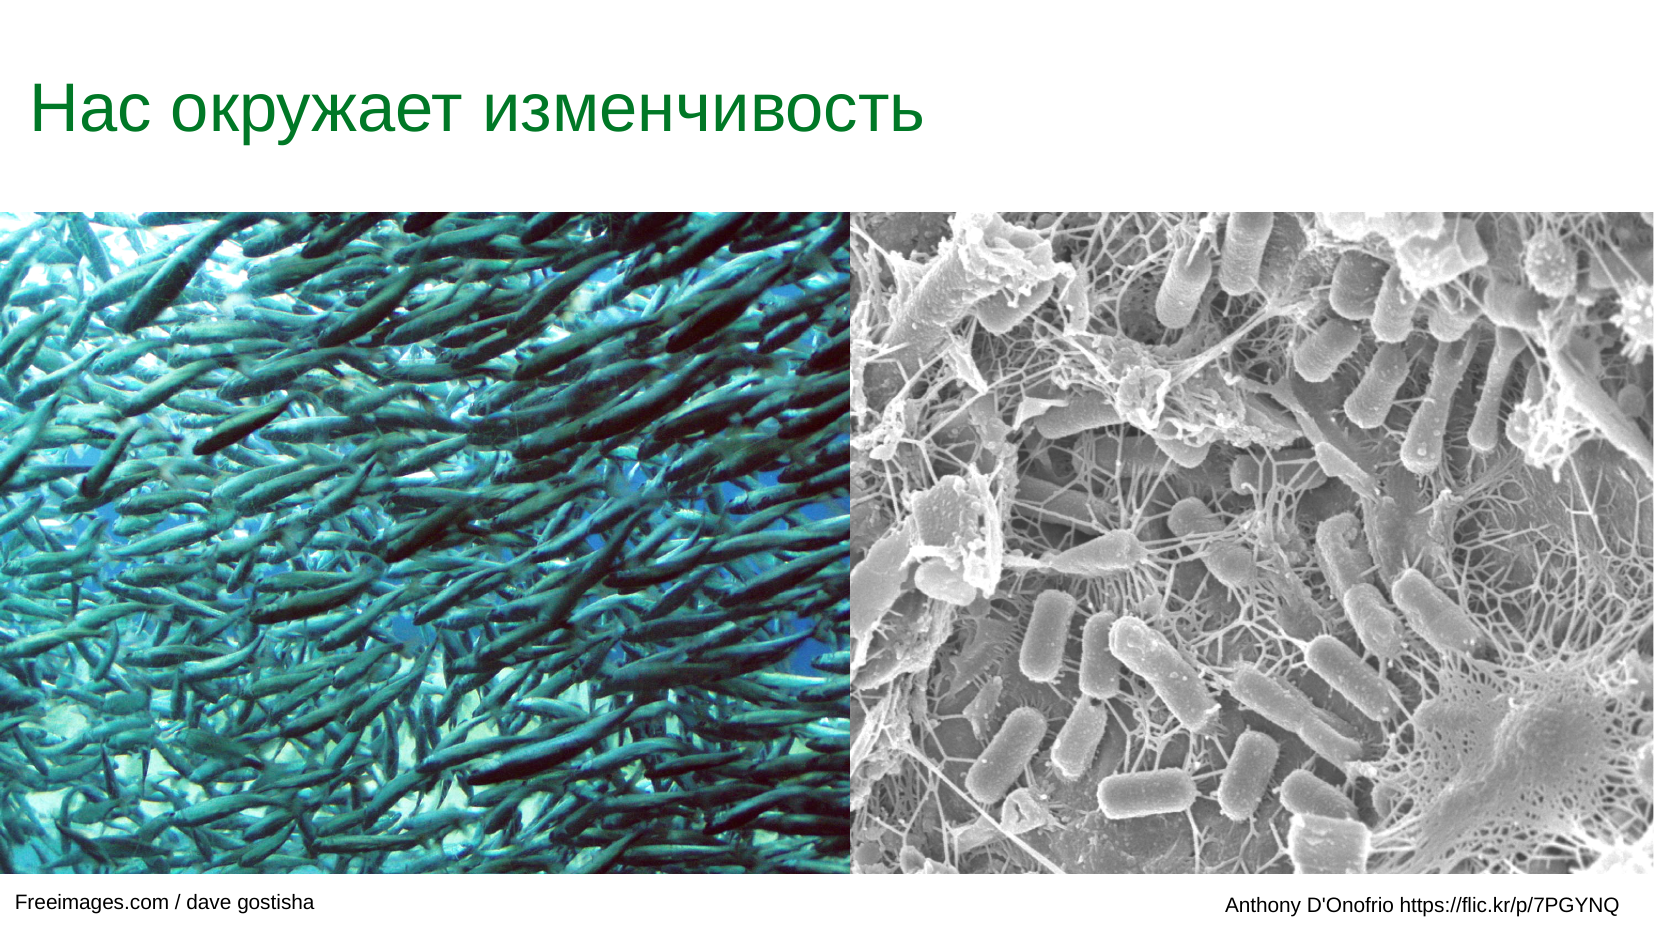

# Нас окружает изменчивость
Freeimages.com / dave gostisha
Anthony D'Onofrio https://flic.kr/p/7PGYNQ